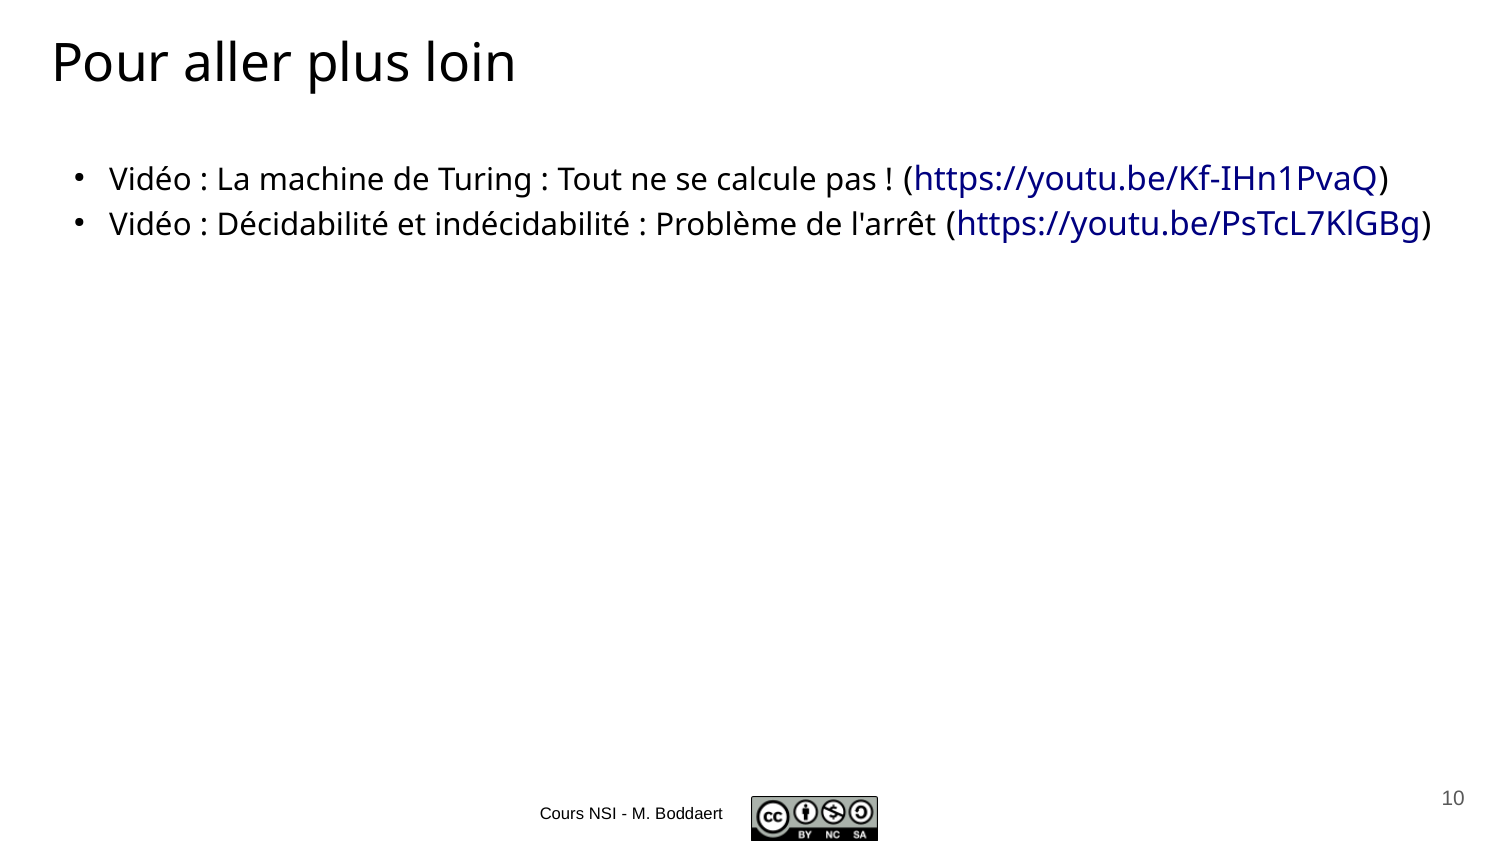

# Pour aller plus loin
Vidéo : La machine de Turing : Tout ne se calcule pas ! (https://youtu.be/Kf-IHn1PvaQ)
Vidéo : Décidabilité et indécidabilité : Problème de l'arrêt (https://youtu.be/PsTcL7KlGBg)